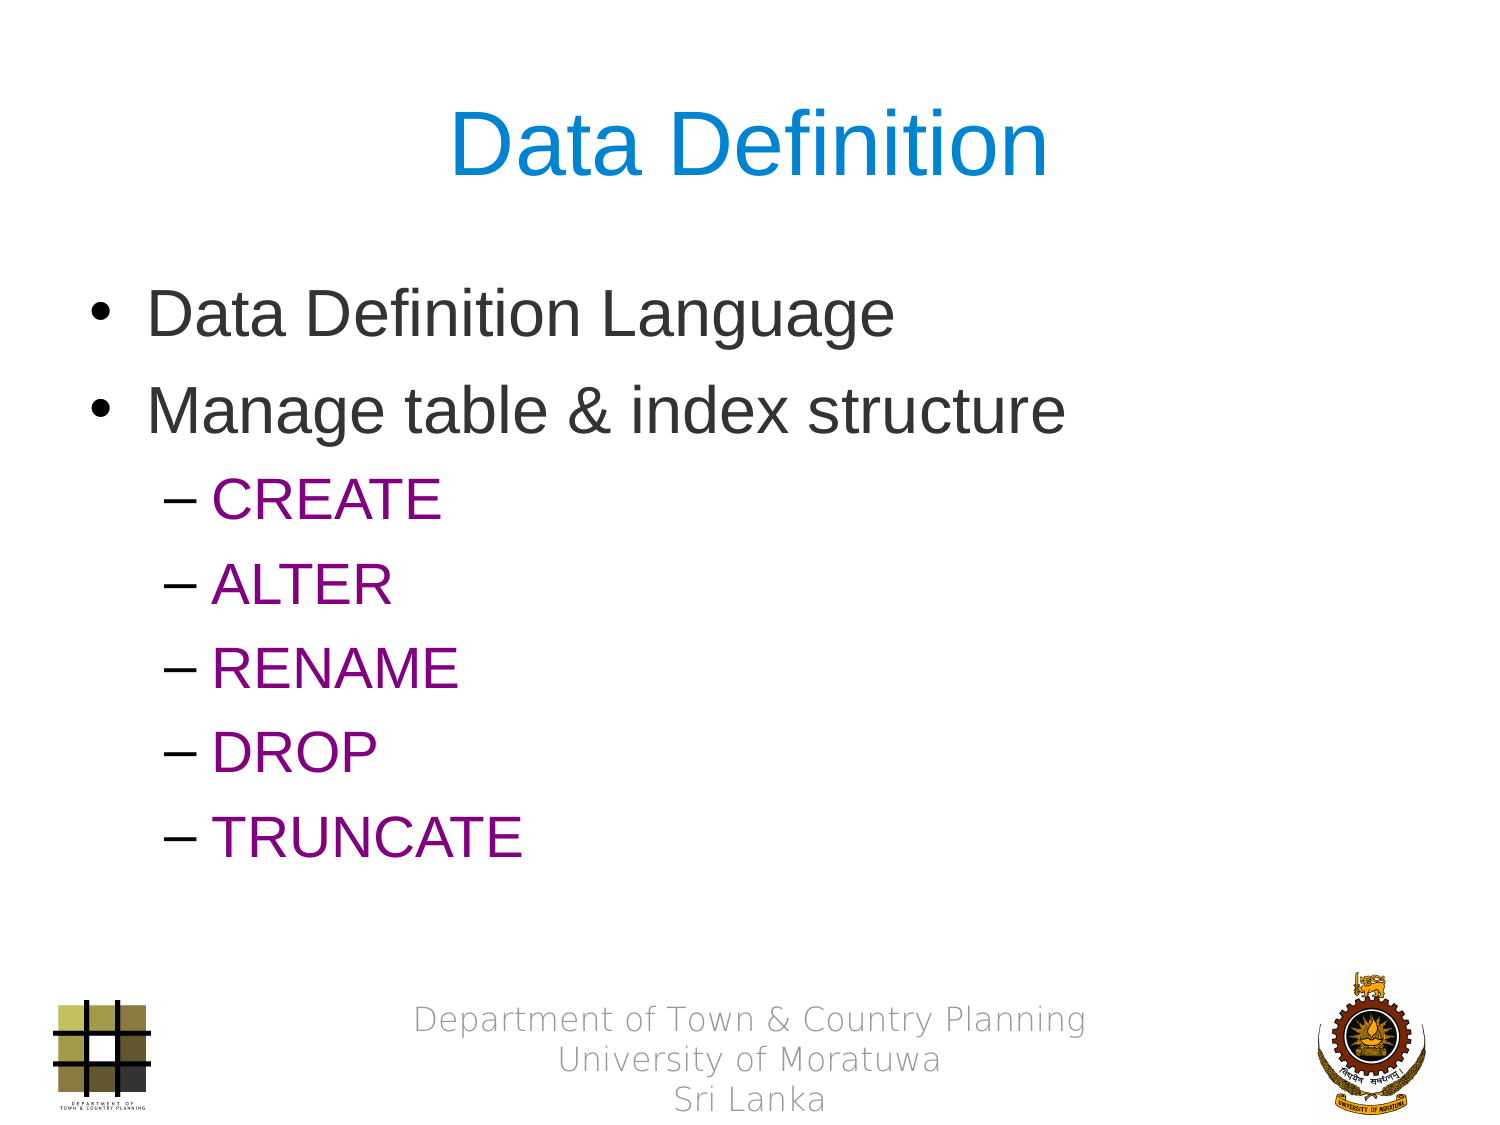

# Data Definition
Data Definition Language
Manage table & index structure
CREATE
ALTER
RENAME
DROP
TRUNCATE